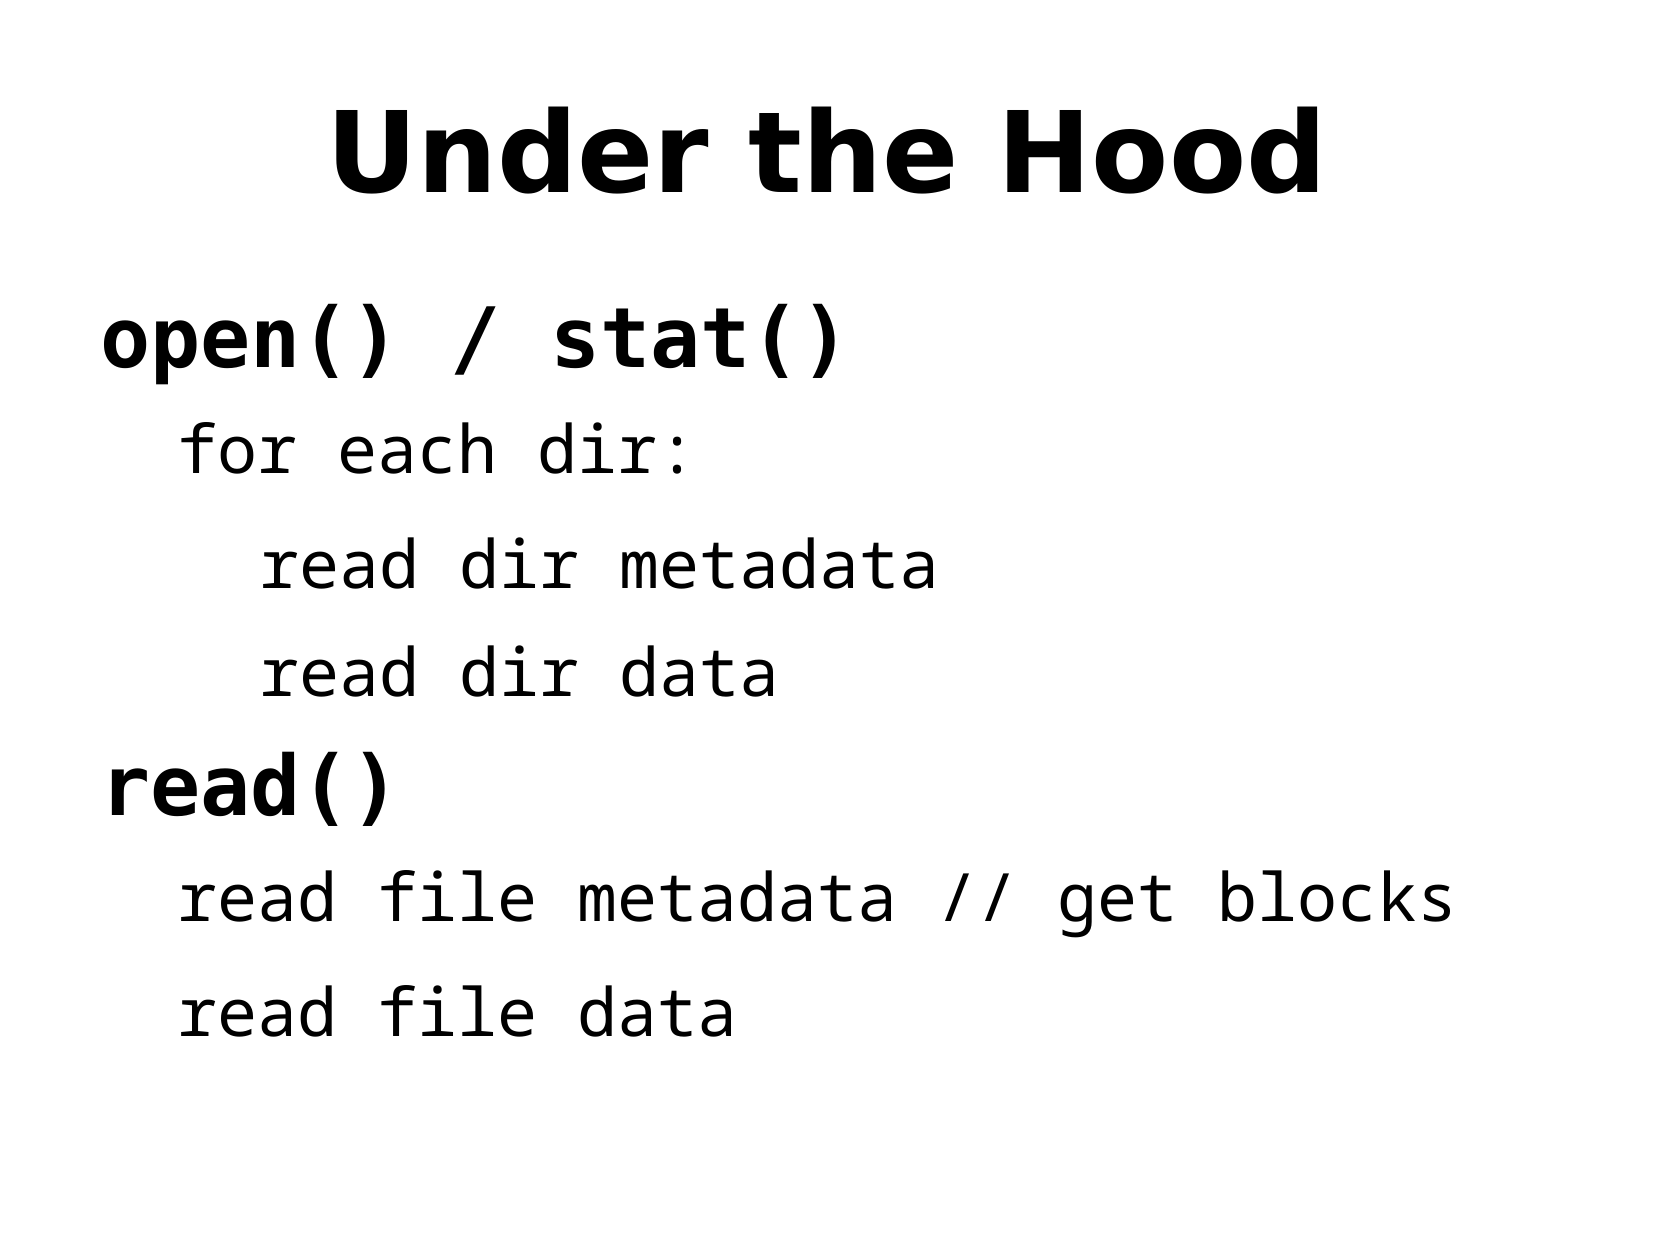

# Under the Hood
open() / stat()
for each dir:
read dir metadata
read dir data
read()
read file metadata // get blocks
read file data